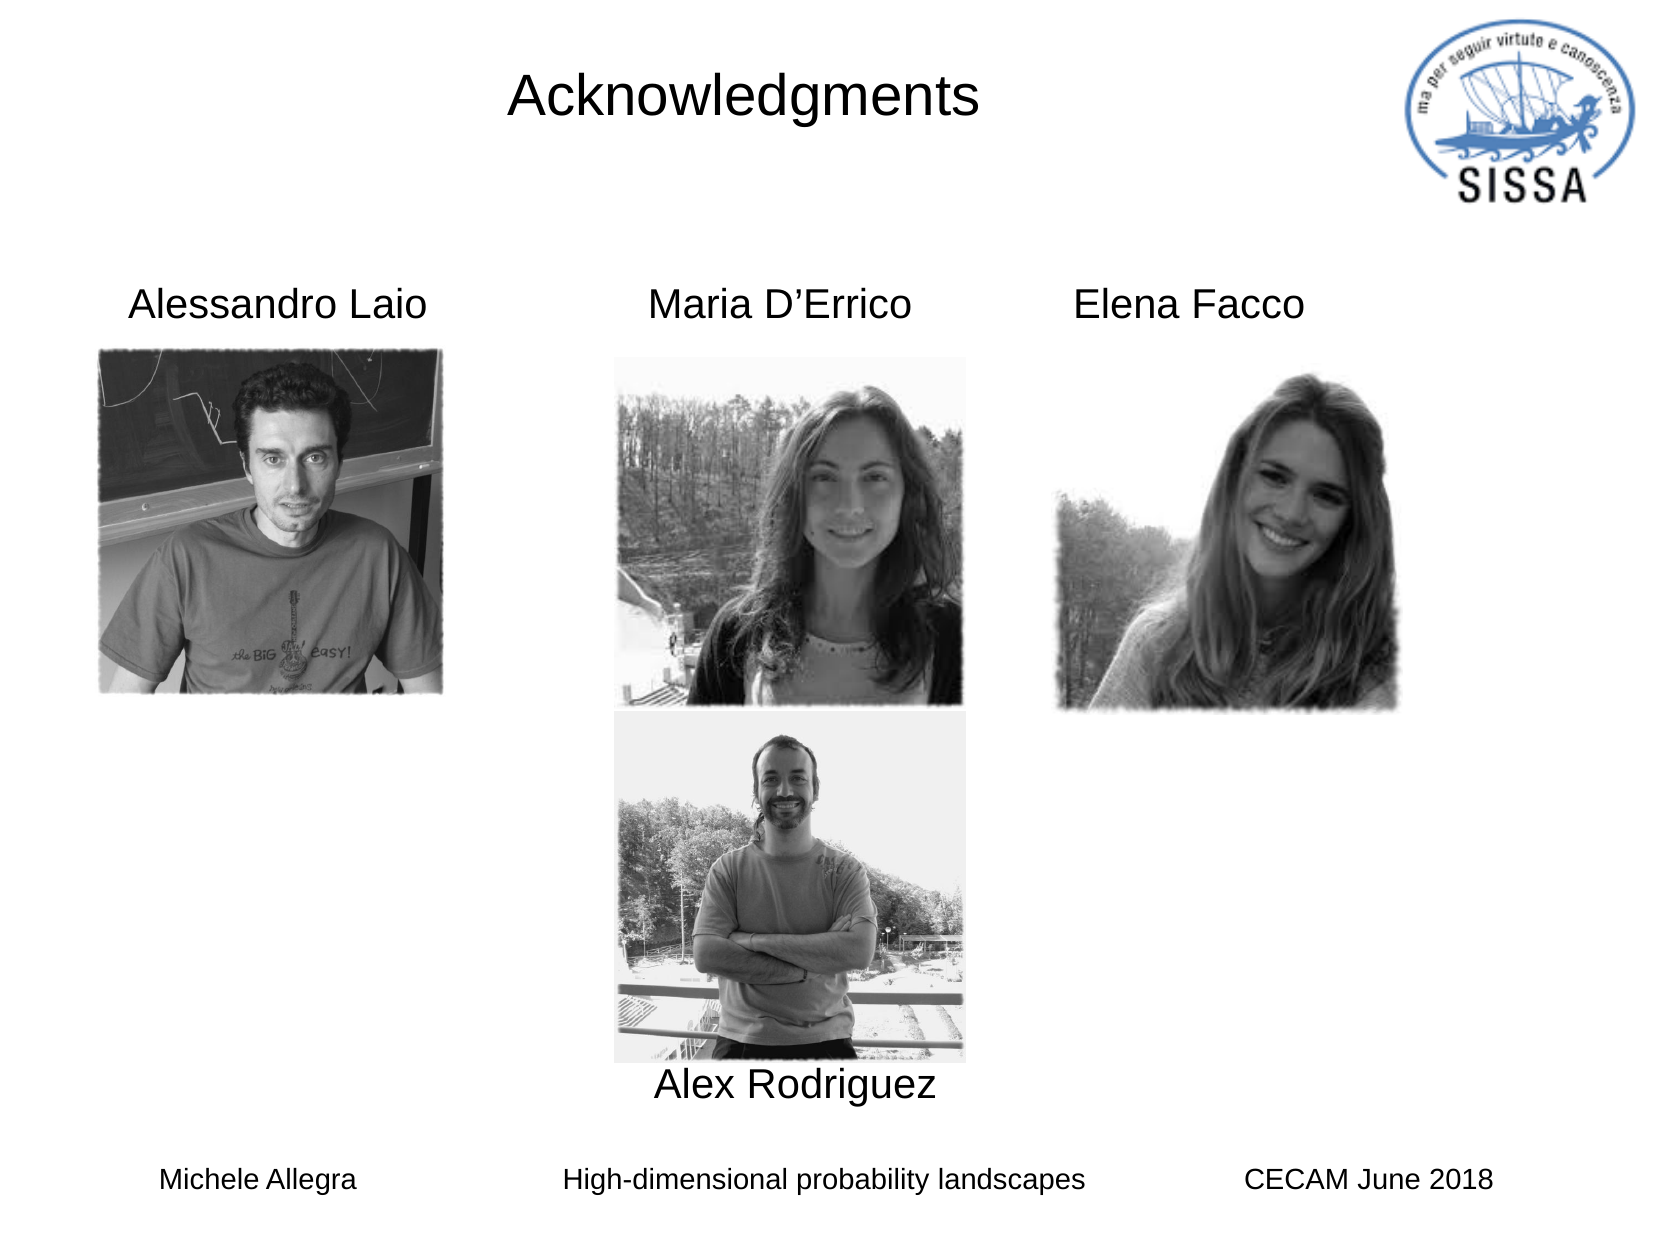

# Acknowledgments
Alessandro Laio
Maria D’Errico
Elena Facco
Alex Rodriguez
Michele Allegra High-dimensional probability landscapes CECAM June 2018